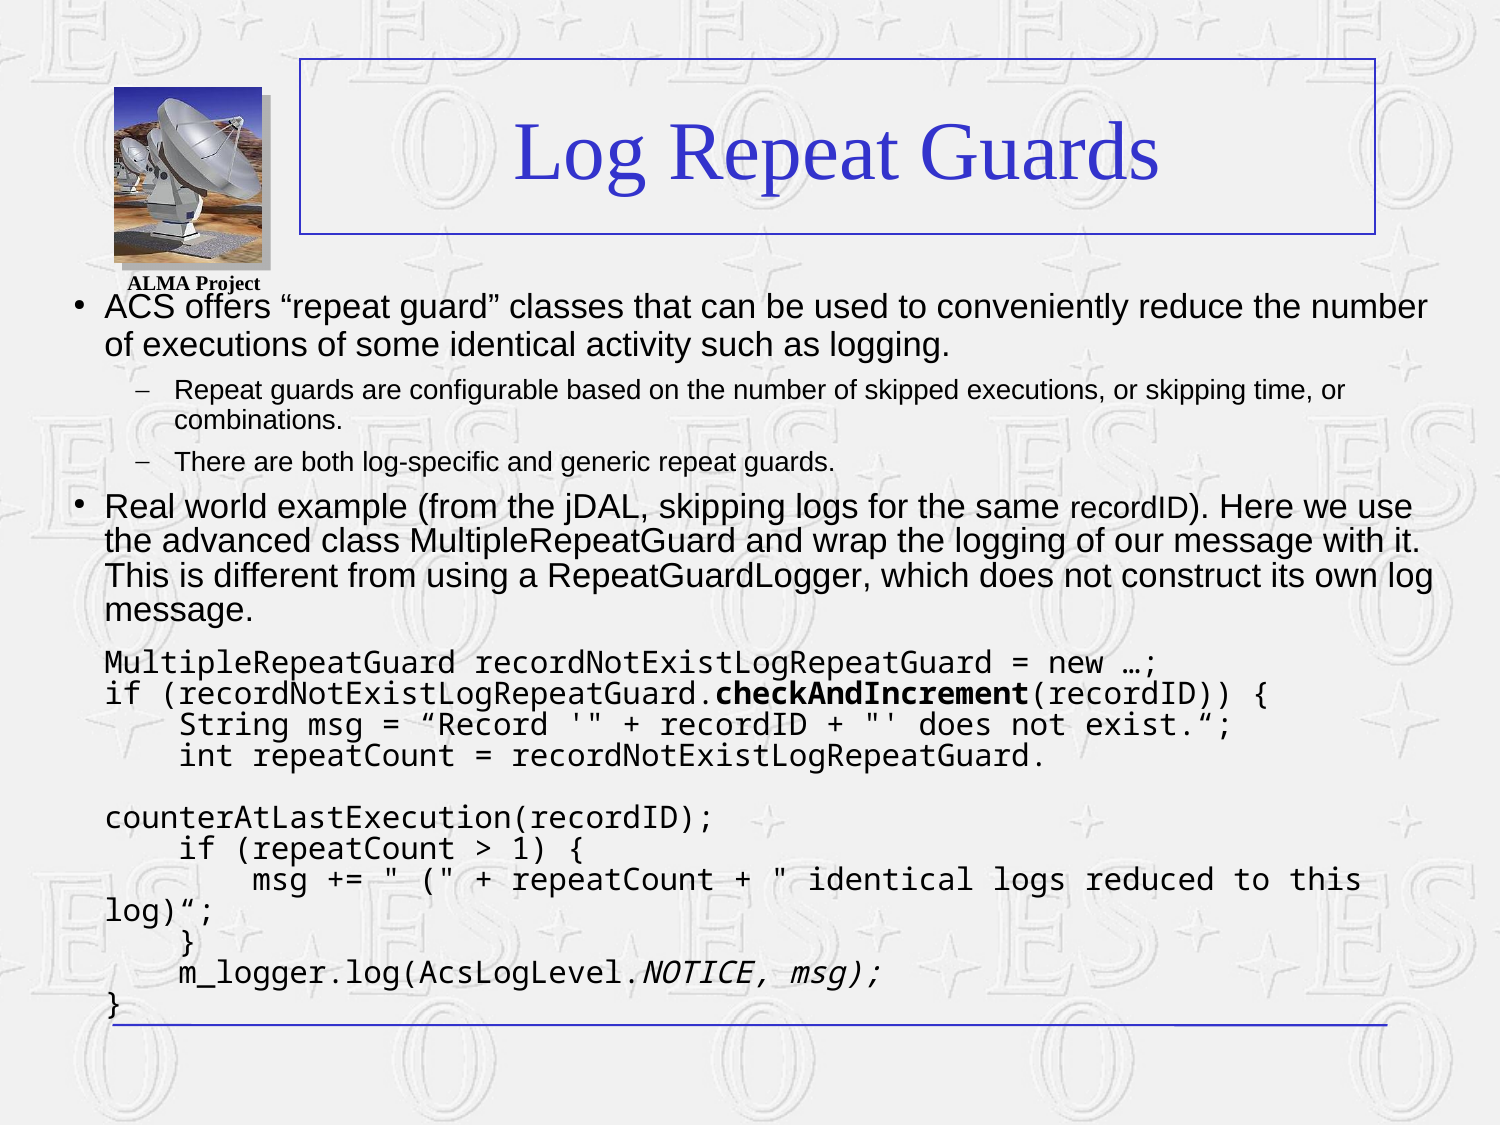

# Log Repeat Guards
ACS offers “repeat guard” classes that can be used to conveniently reduce the number of executions of some identical activity such as logging.
Repeat guards are configurable based on the number of skipped executions, or skipping time, or combinations.
There are both log-specific and generic repeat guards.
Real world example (from the jDAL, skipping logs for the same recordID). Here we use the advanced class MultipleRepeatGuard and wrap the logging of our message with it. This is different from using a RepeatGuardLogger, which does not construct its own log message.
MultipleRepeatGuard recordNotExistLogRepeatGuard = new …;
if (recordNotExistLogRepeatGuard.checkAndIncrement(recordID)) {
 String msg = “Record '" + recordID + "' does not exist.“;
 int repeatCount = recordNotExistLogRepeatGuard.
 counterAtLastExecution(recordID);
 if (repeatCount > 1) {
 msg += " (" + repeatCount + " identical logs reduced to this log)“;
 }
 m_logger.log(AcsLogLevel.NOTICE, msg);
}